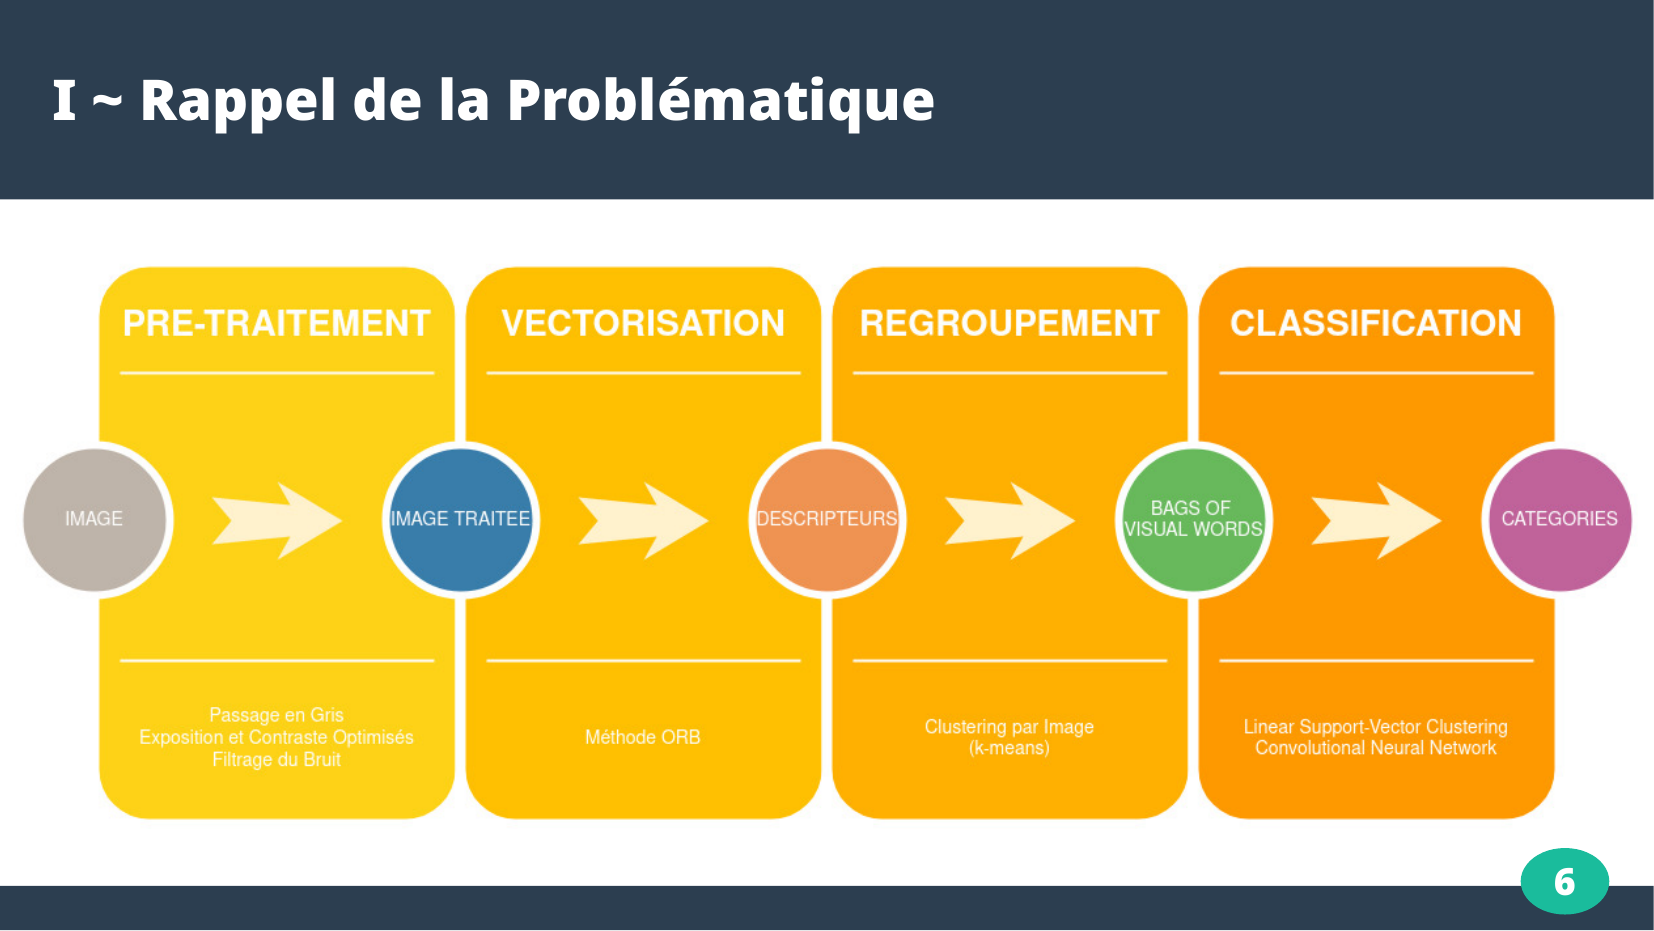

# I ~ Rappel de la Problématique
6